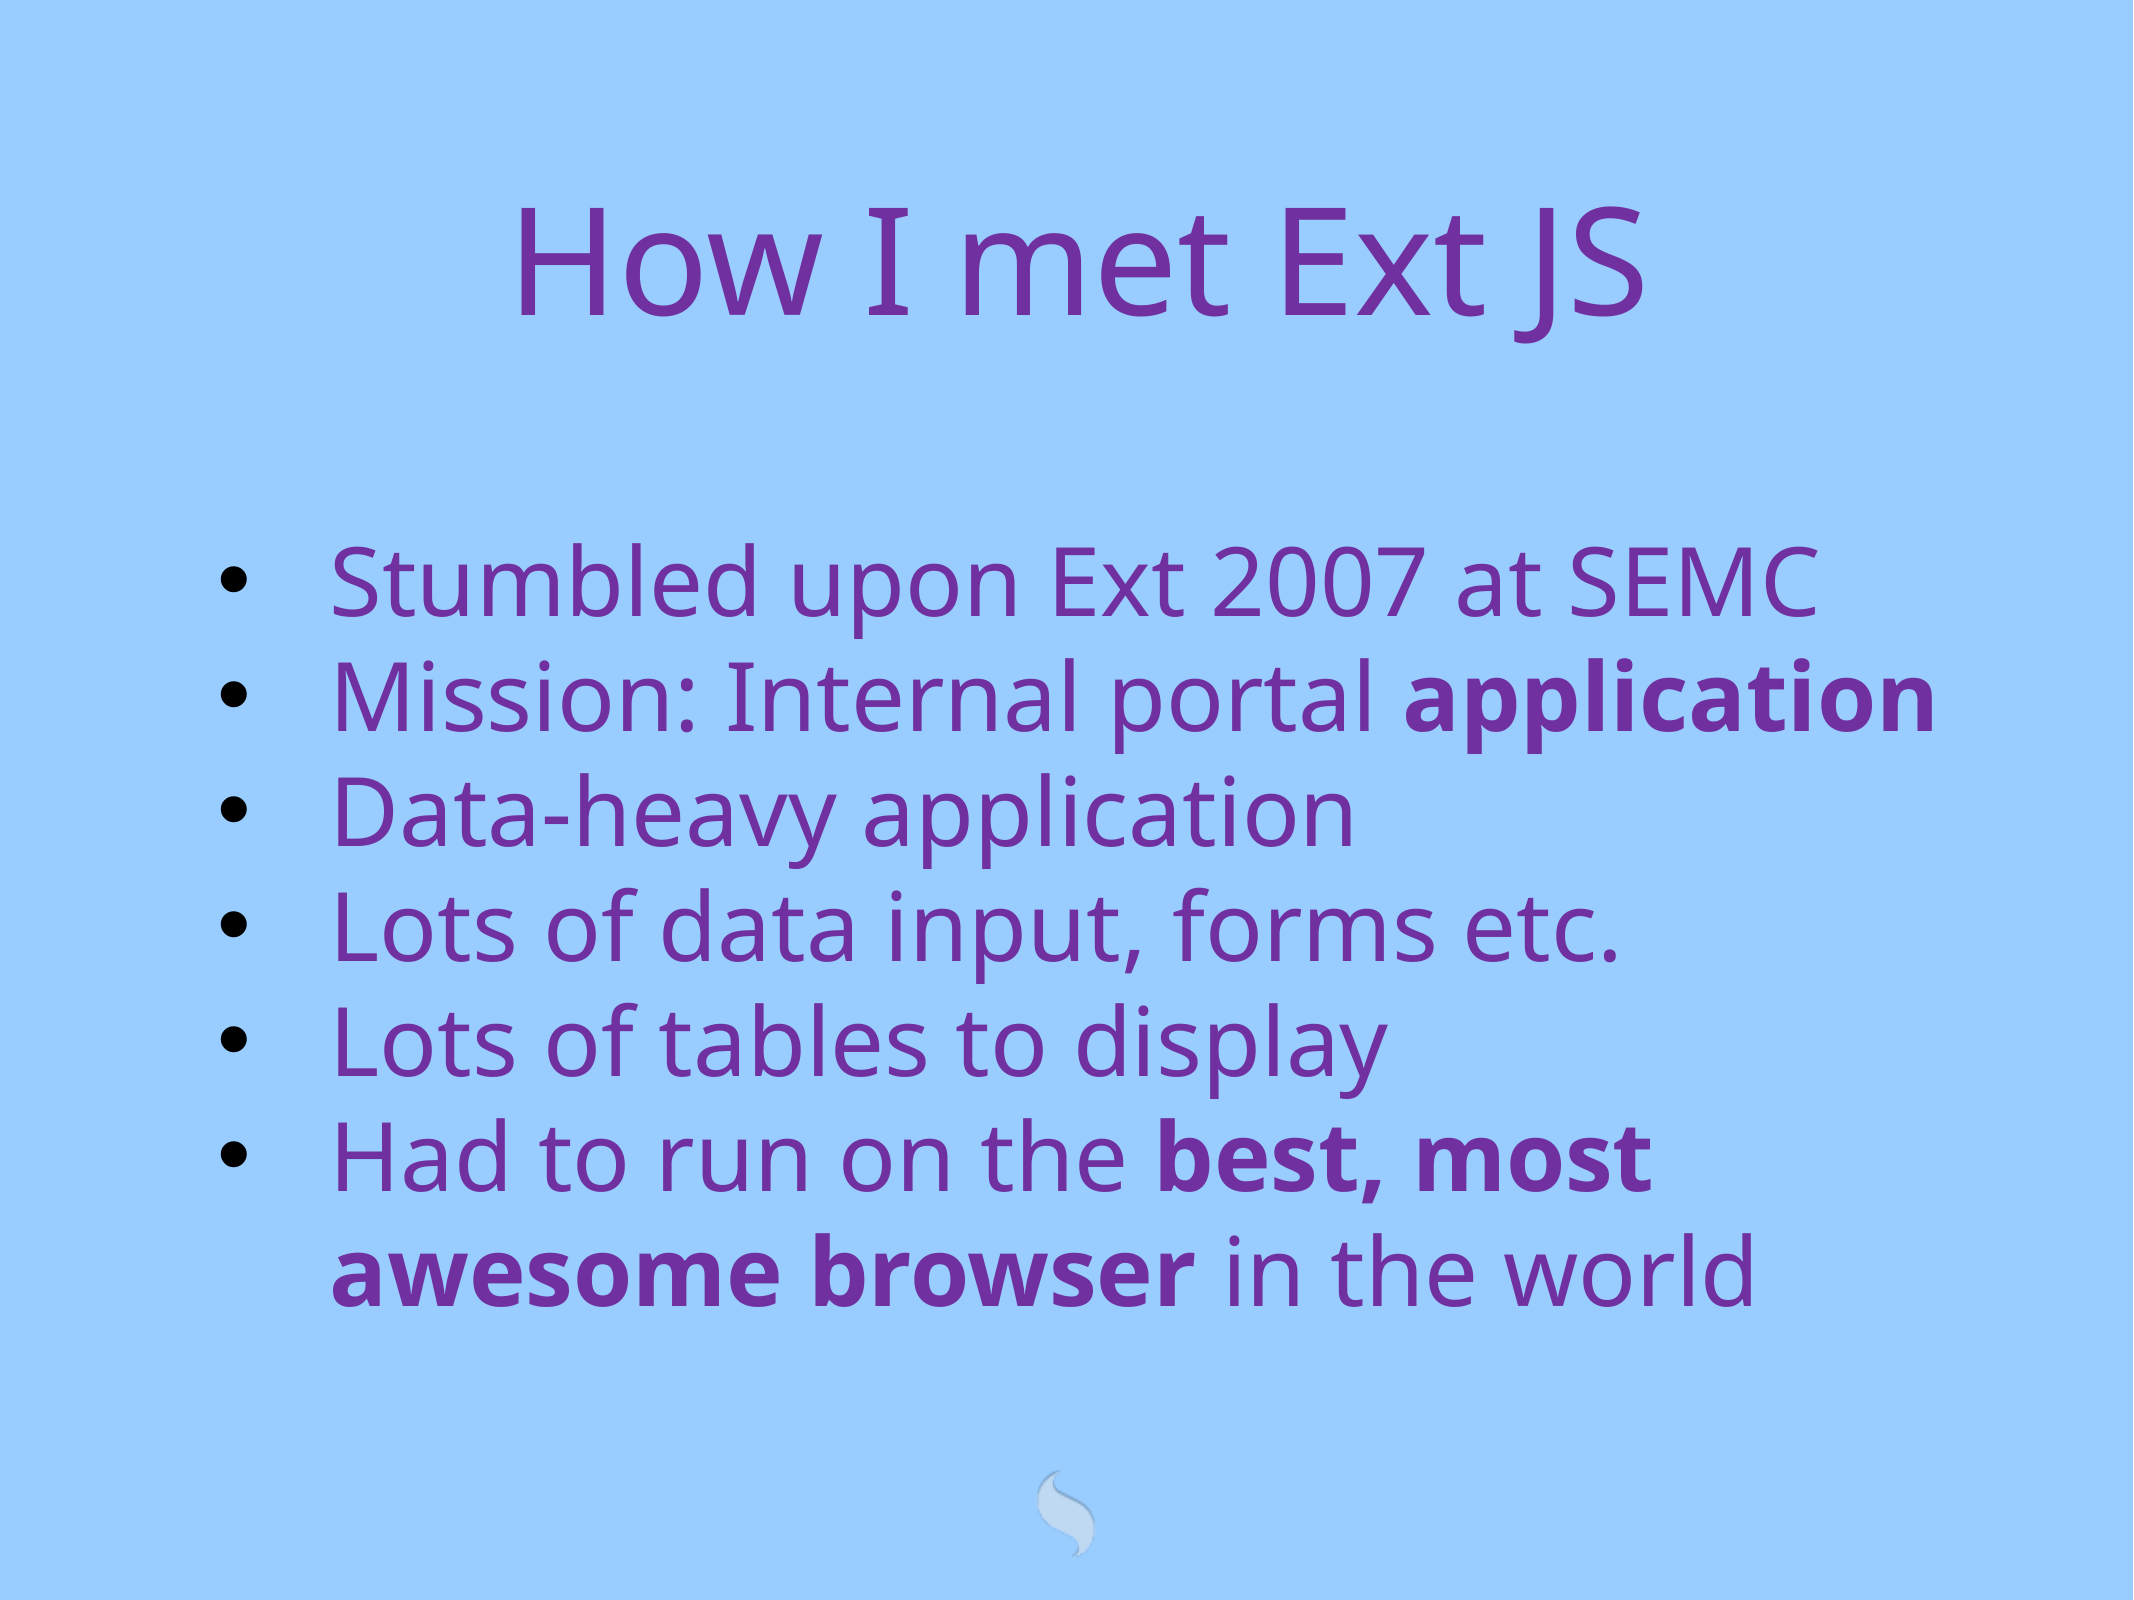

How I met Ext JS
Stumbled upon Ext 2007 at SEMC
Mission: Internal portal application
Data-heavy application
Lots of data input, forms etc.
Lots of tables to display
Had to run on the best, most awesome browser in the world